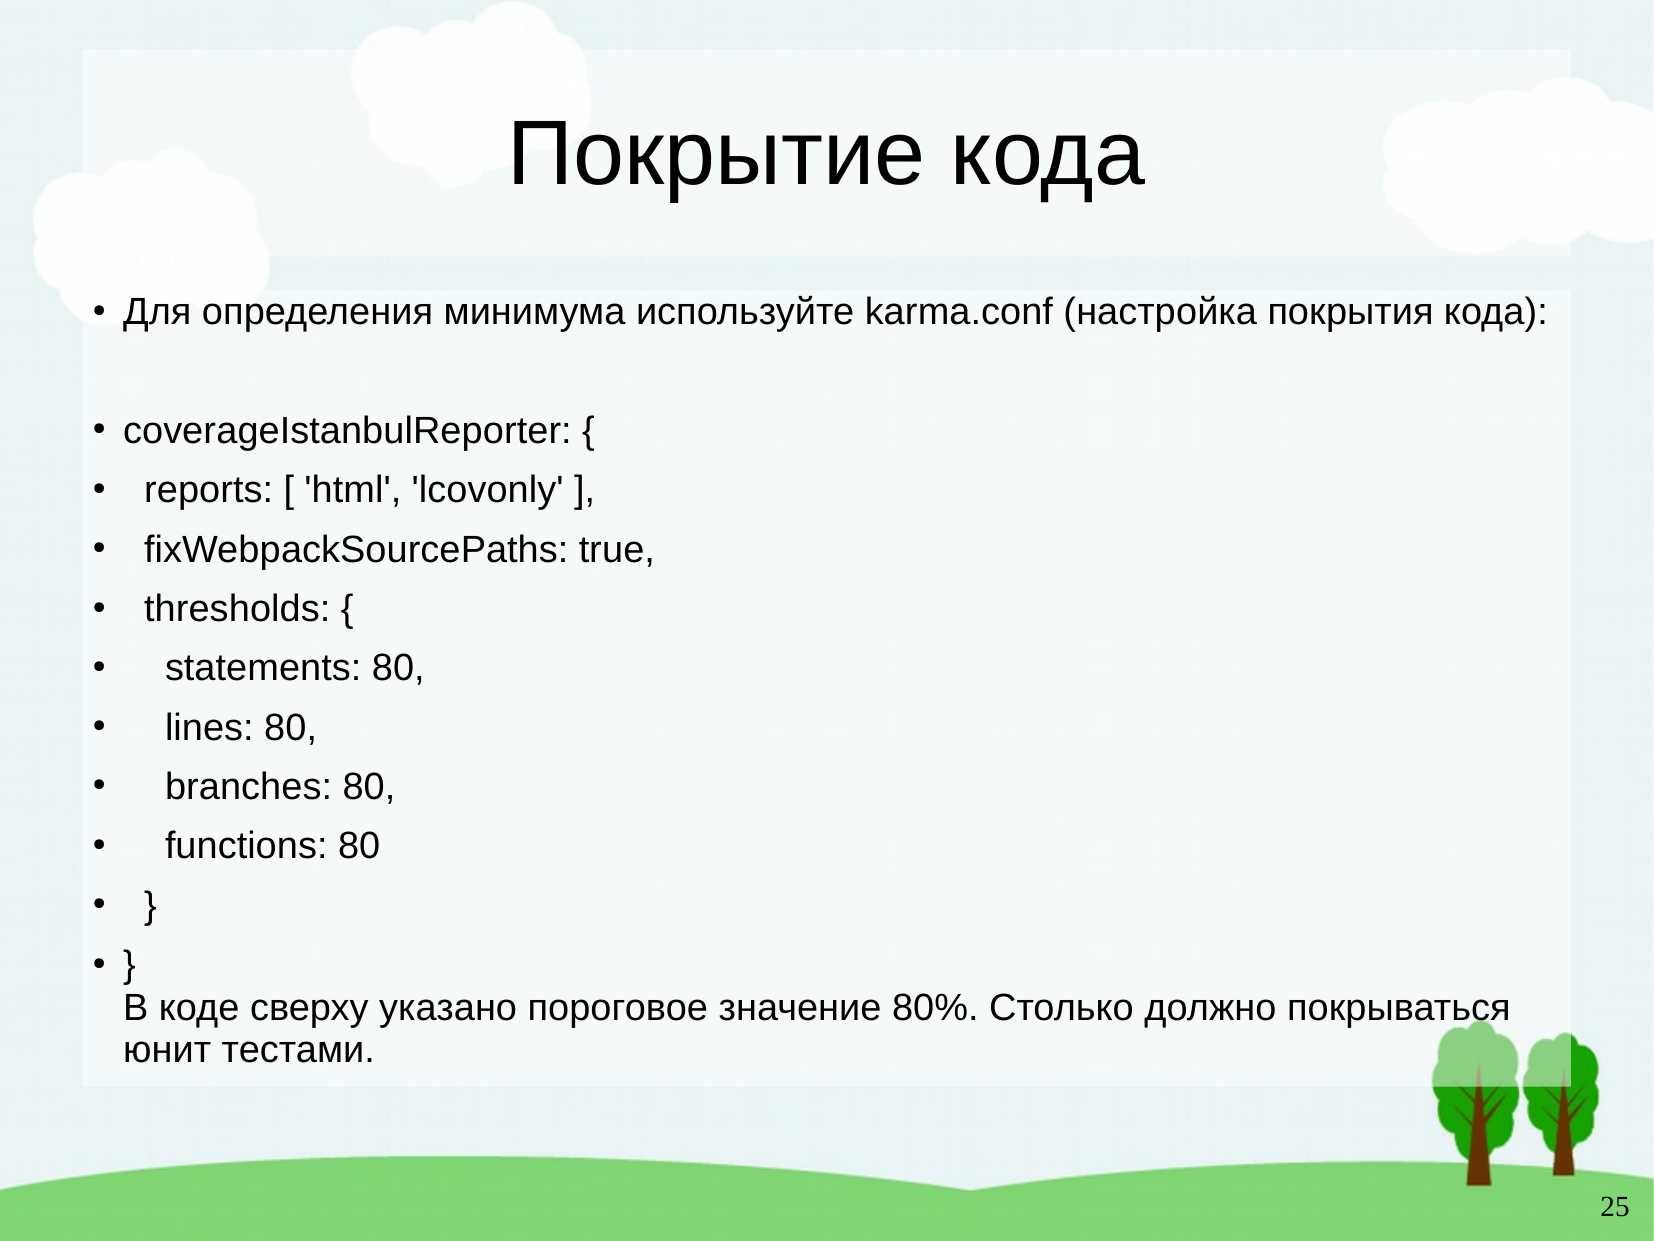

# Покрытие кода
Для определения минимума используйте karma.conf (настройка покрытия кода):
coverageIstanbulReporter: {
 reports: [ 'html', 'lcovonly' ],
 fixWebpackSourcePaths: true,
 thresholds: {
 statements: 80,
 lines: 80,
 branches: 80,
 functions: 80
 }
}
В коде сверху указано пороговое значение 80%. Столько должно покрываться юнит тестами.
25